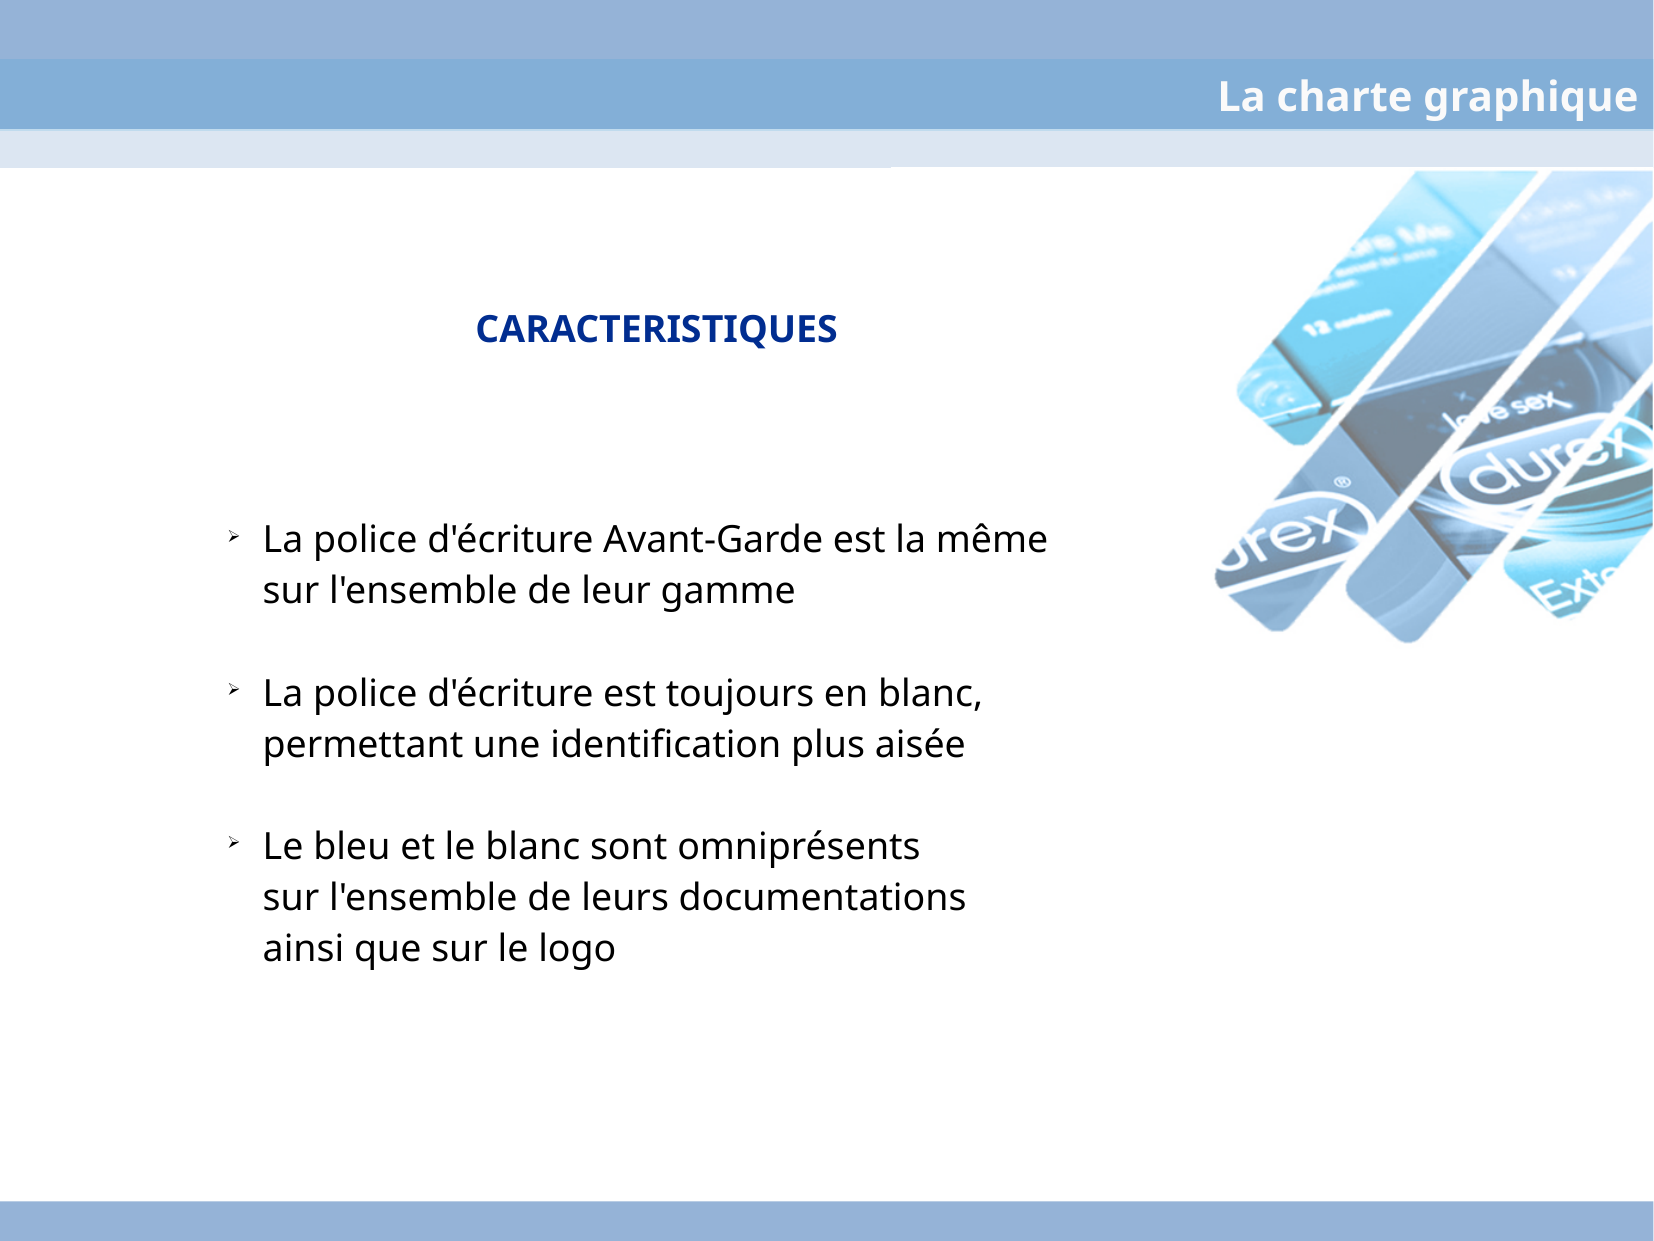

La charte graphique
CARACTERISTIQUES
La police d'écriture Avant-Garde est la même
sur l'ensemble de leur gamme
La police d'écriture est toujours en blanc,
permettant une identification plus aisée
Le bleu et le blanc sont omniprésents
sur l'ensemble de leurs documentations
ainsi que sur le logo